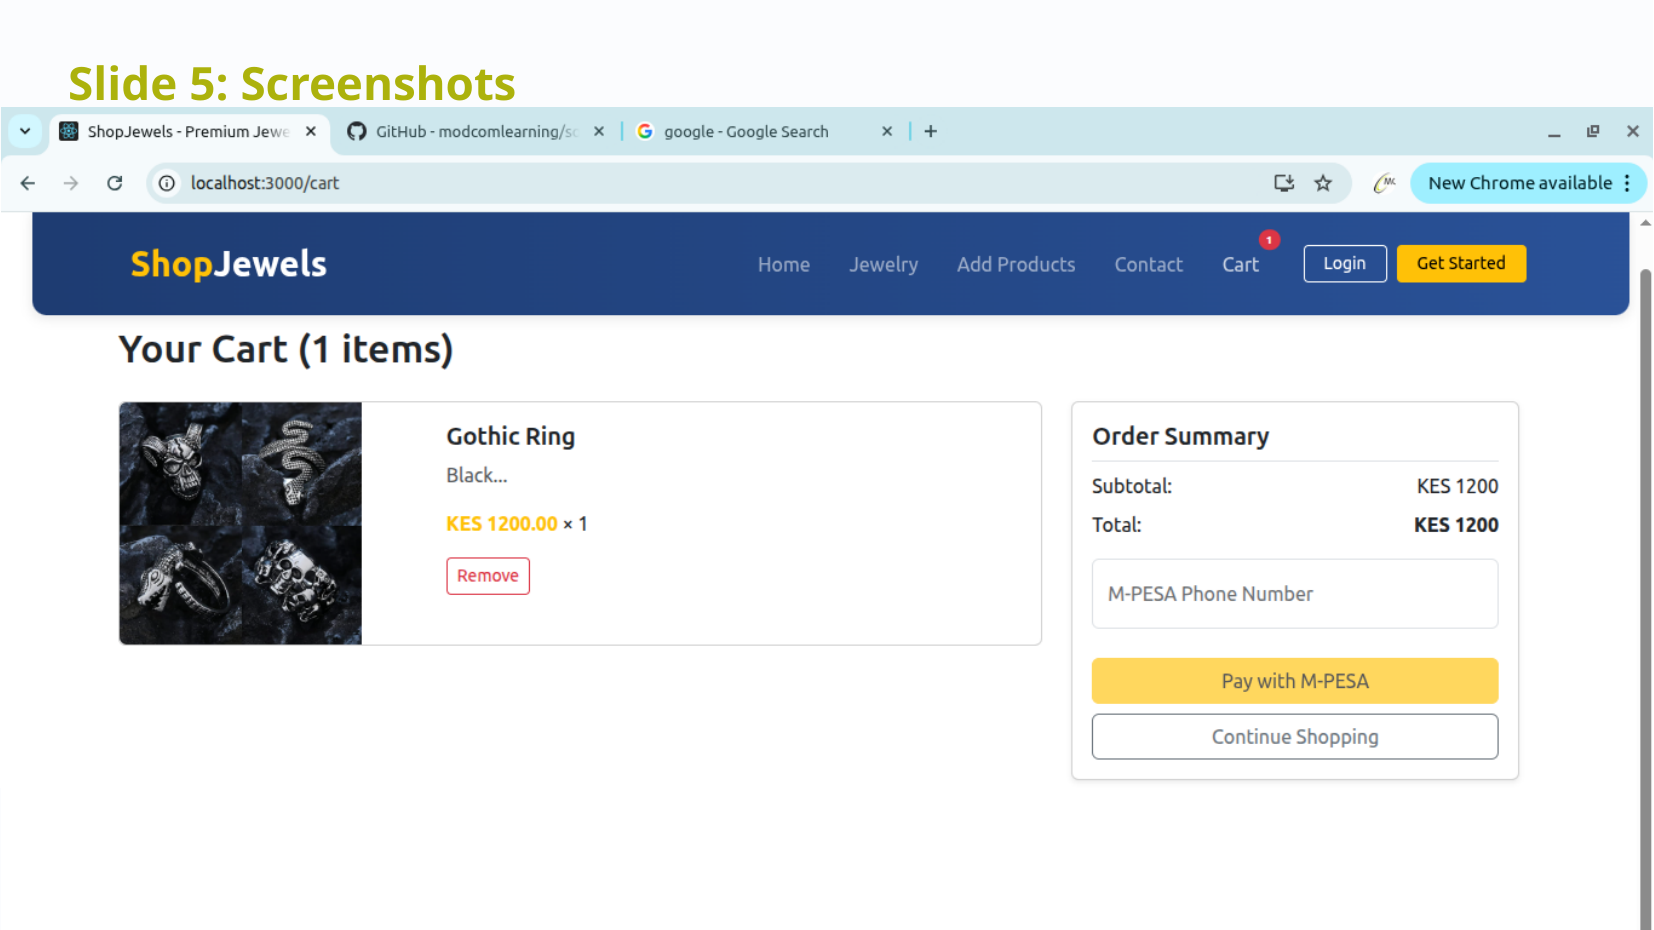

Slide 5: Screenshots
For Android, Show Apps Screenshots
For Data Science and ML – Show 3 Graphs, Model Used, Score, Prediction